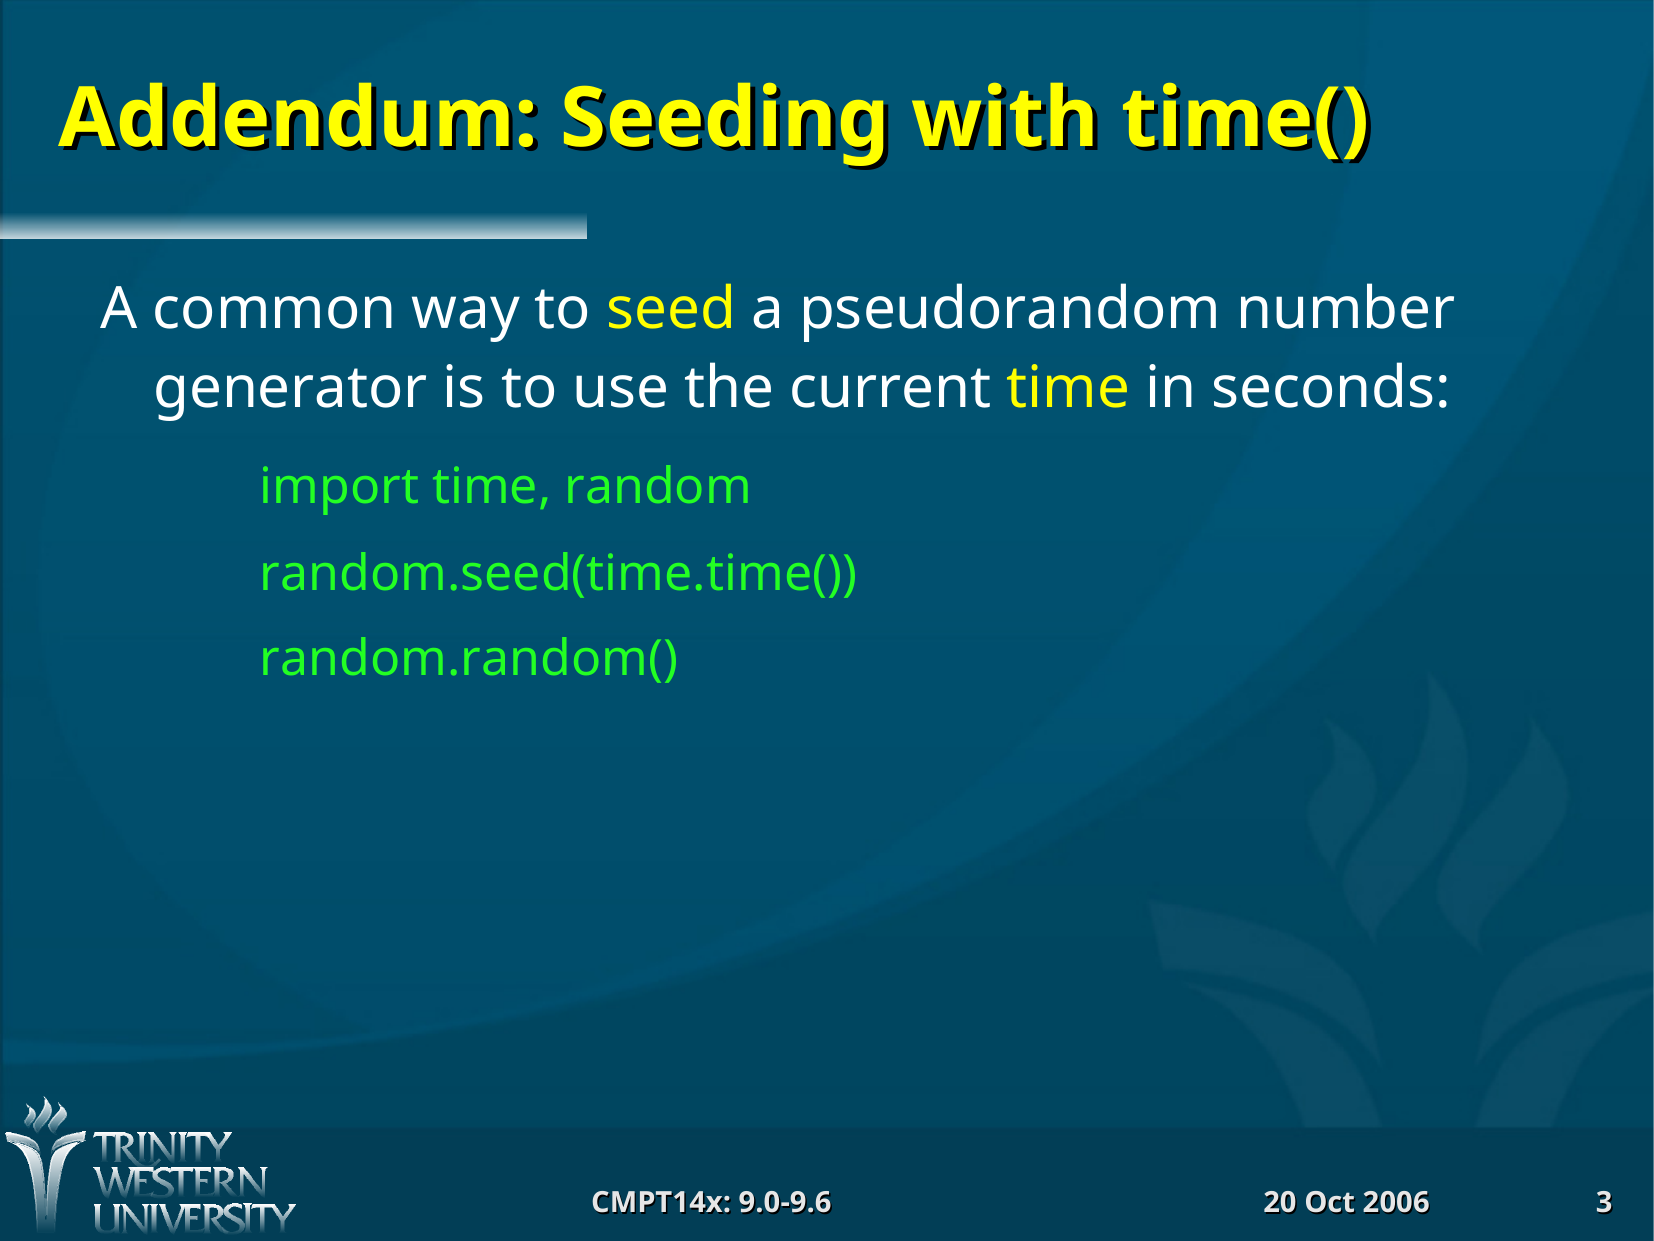

# Addendum: Seeding with time()
A common way to seed a pseudorandom number generator is to use the current time in seconds:
import time, random
random.seed(time.time())
random.random()
CMPT14x: 9.0-9.6
20 Oct 2006
3